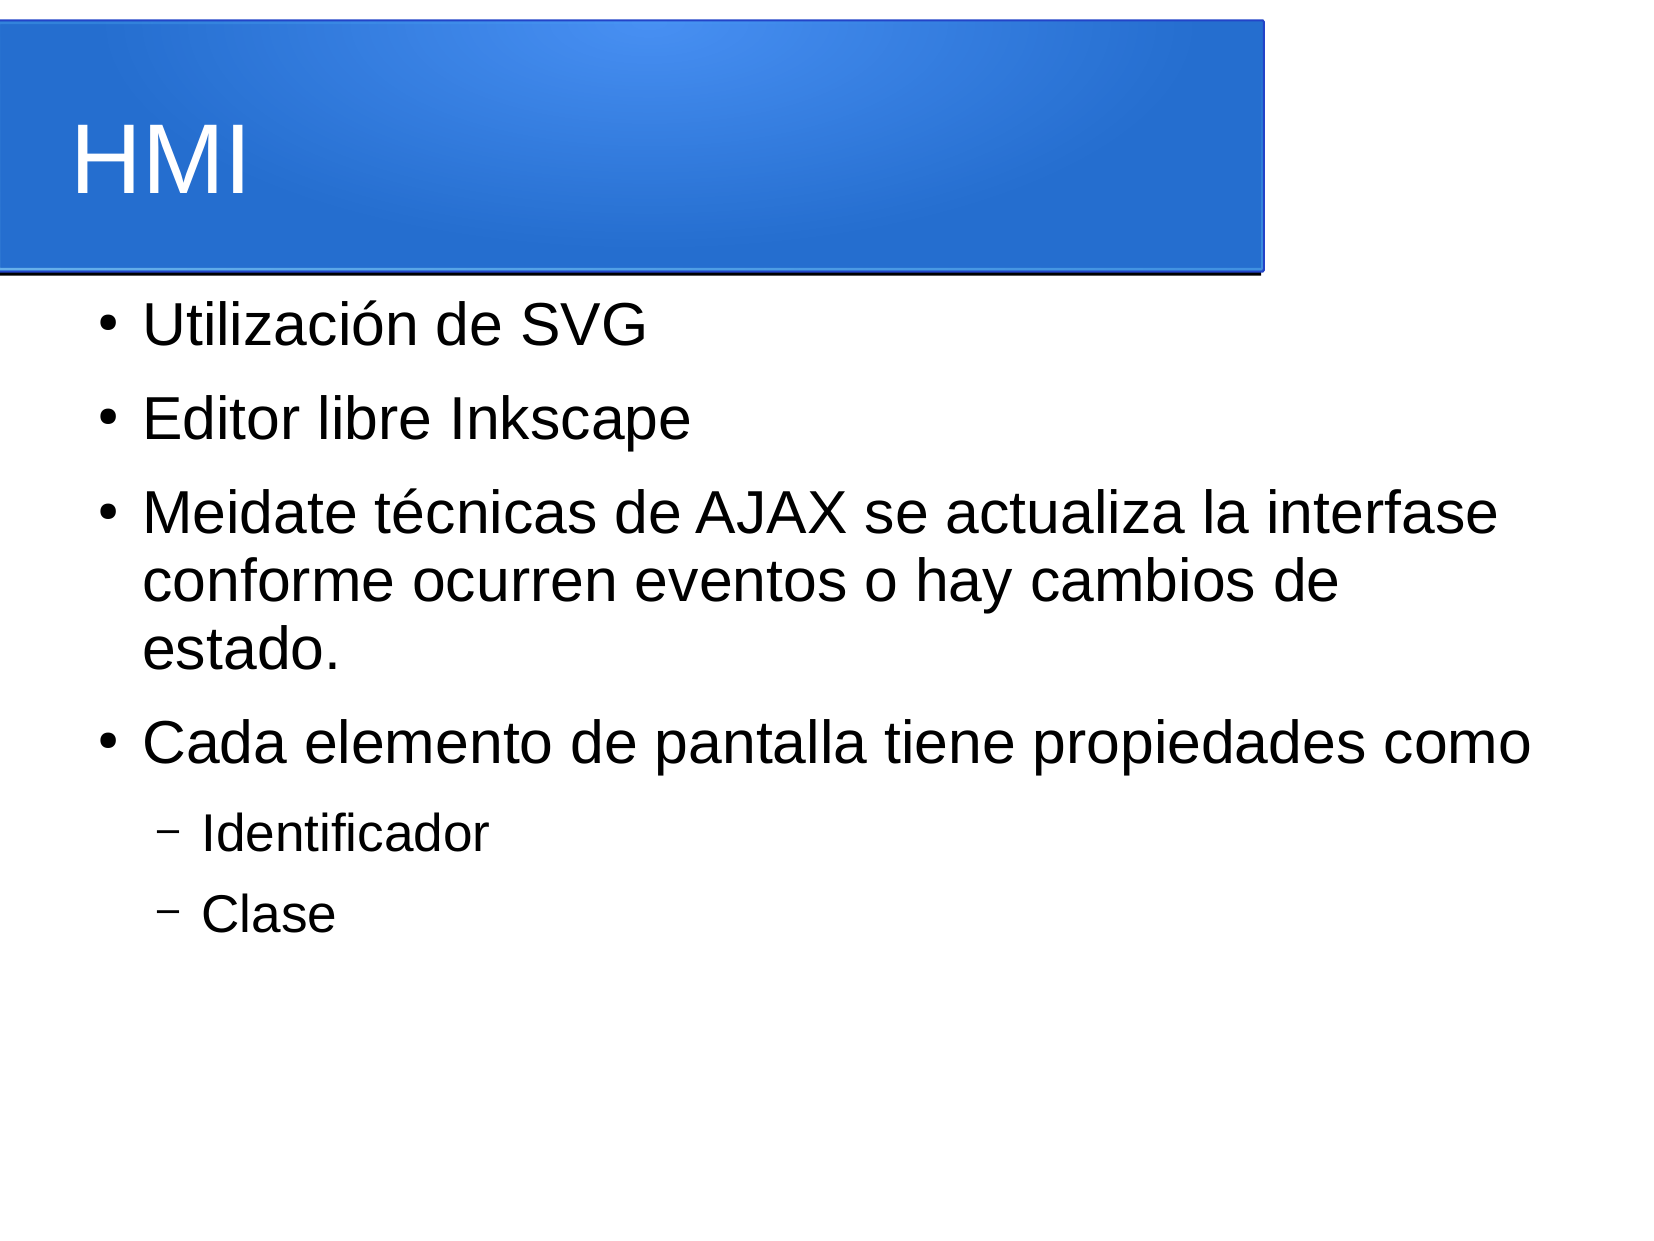

# HMI
Utilización de SVG
Editor libre Inkscape
Meidate técnicas de AJAX se actualiza la interfase conforme ocurren eventos o hay cambios de estado.
Cada elemento de pantalla tiene propiedades como
Identificador
Clase